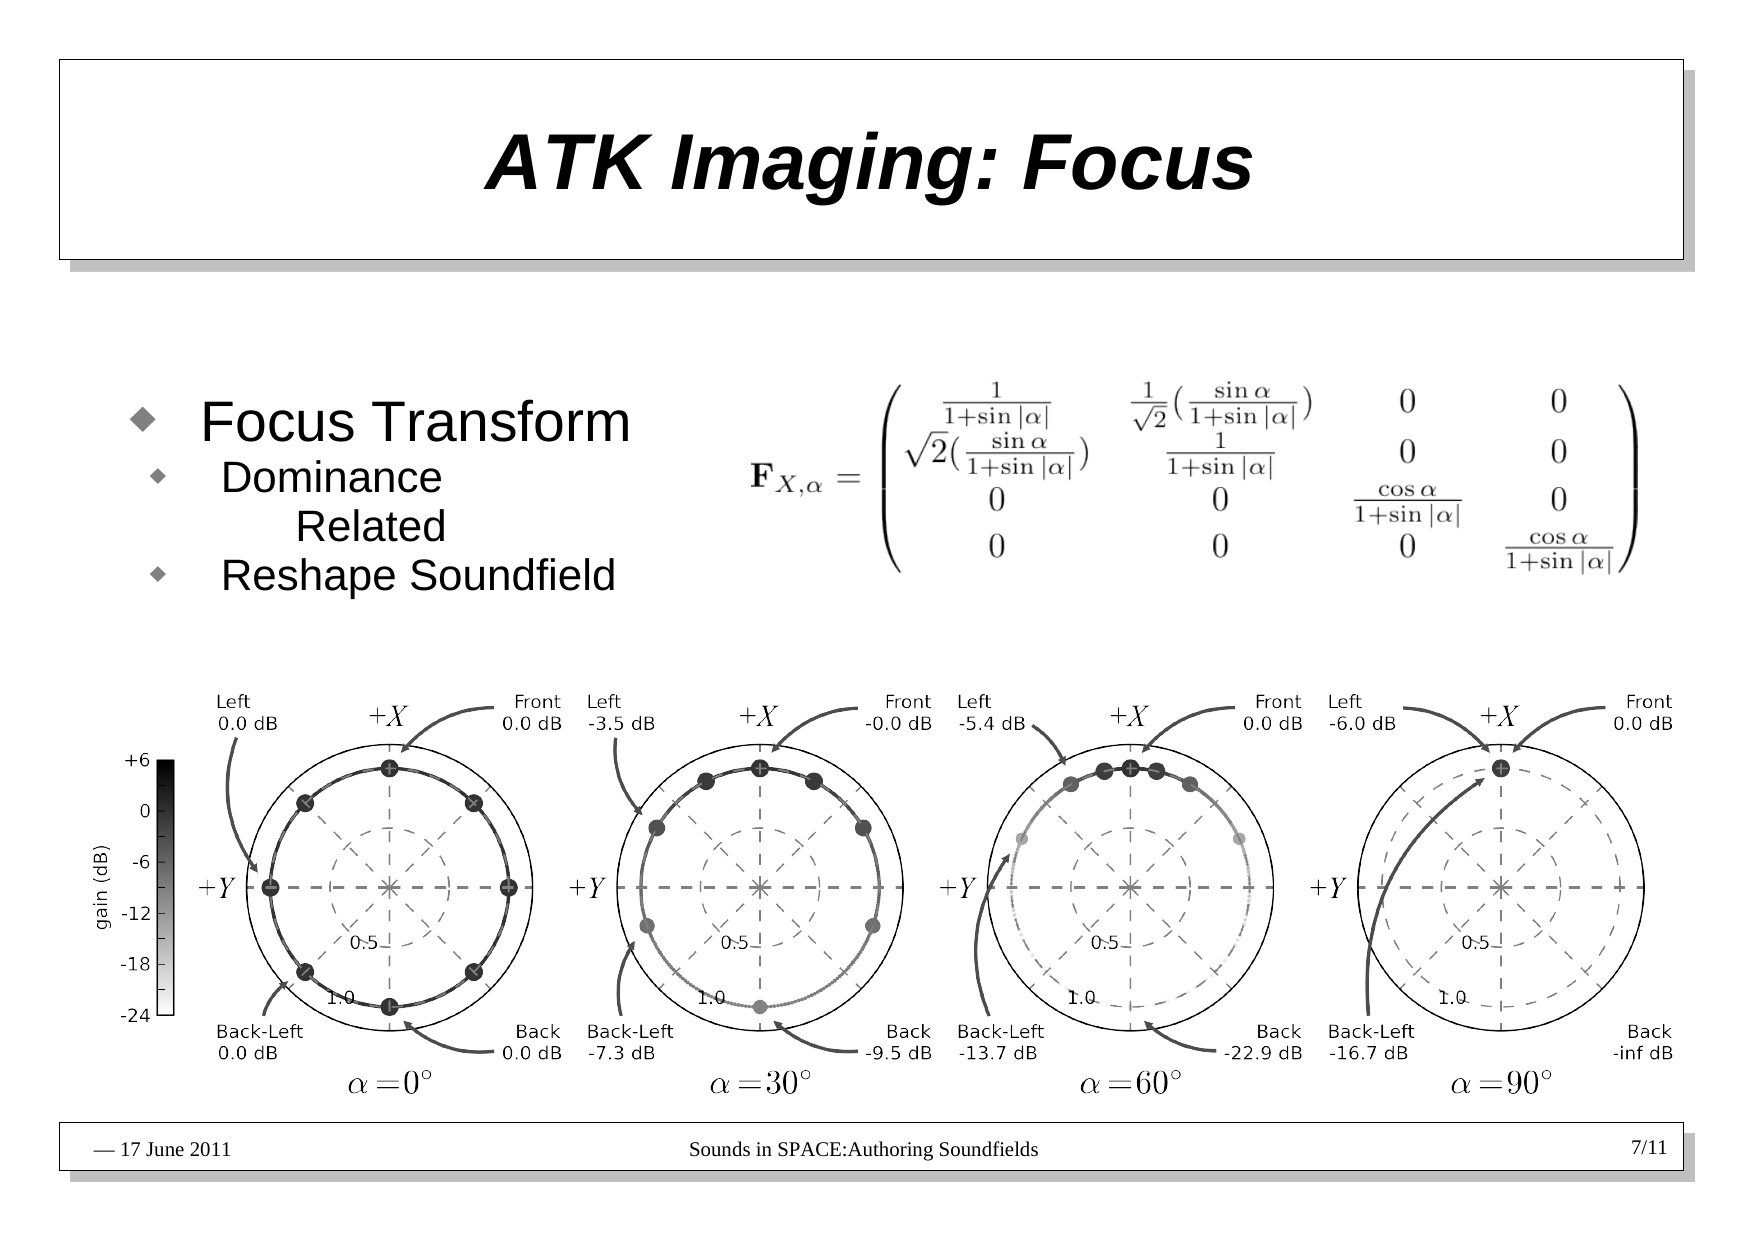

# ATK Imaging: Focus
Focus Transform
Dominance
Related
Reshape Soundfield